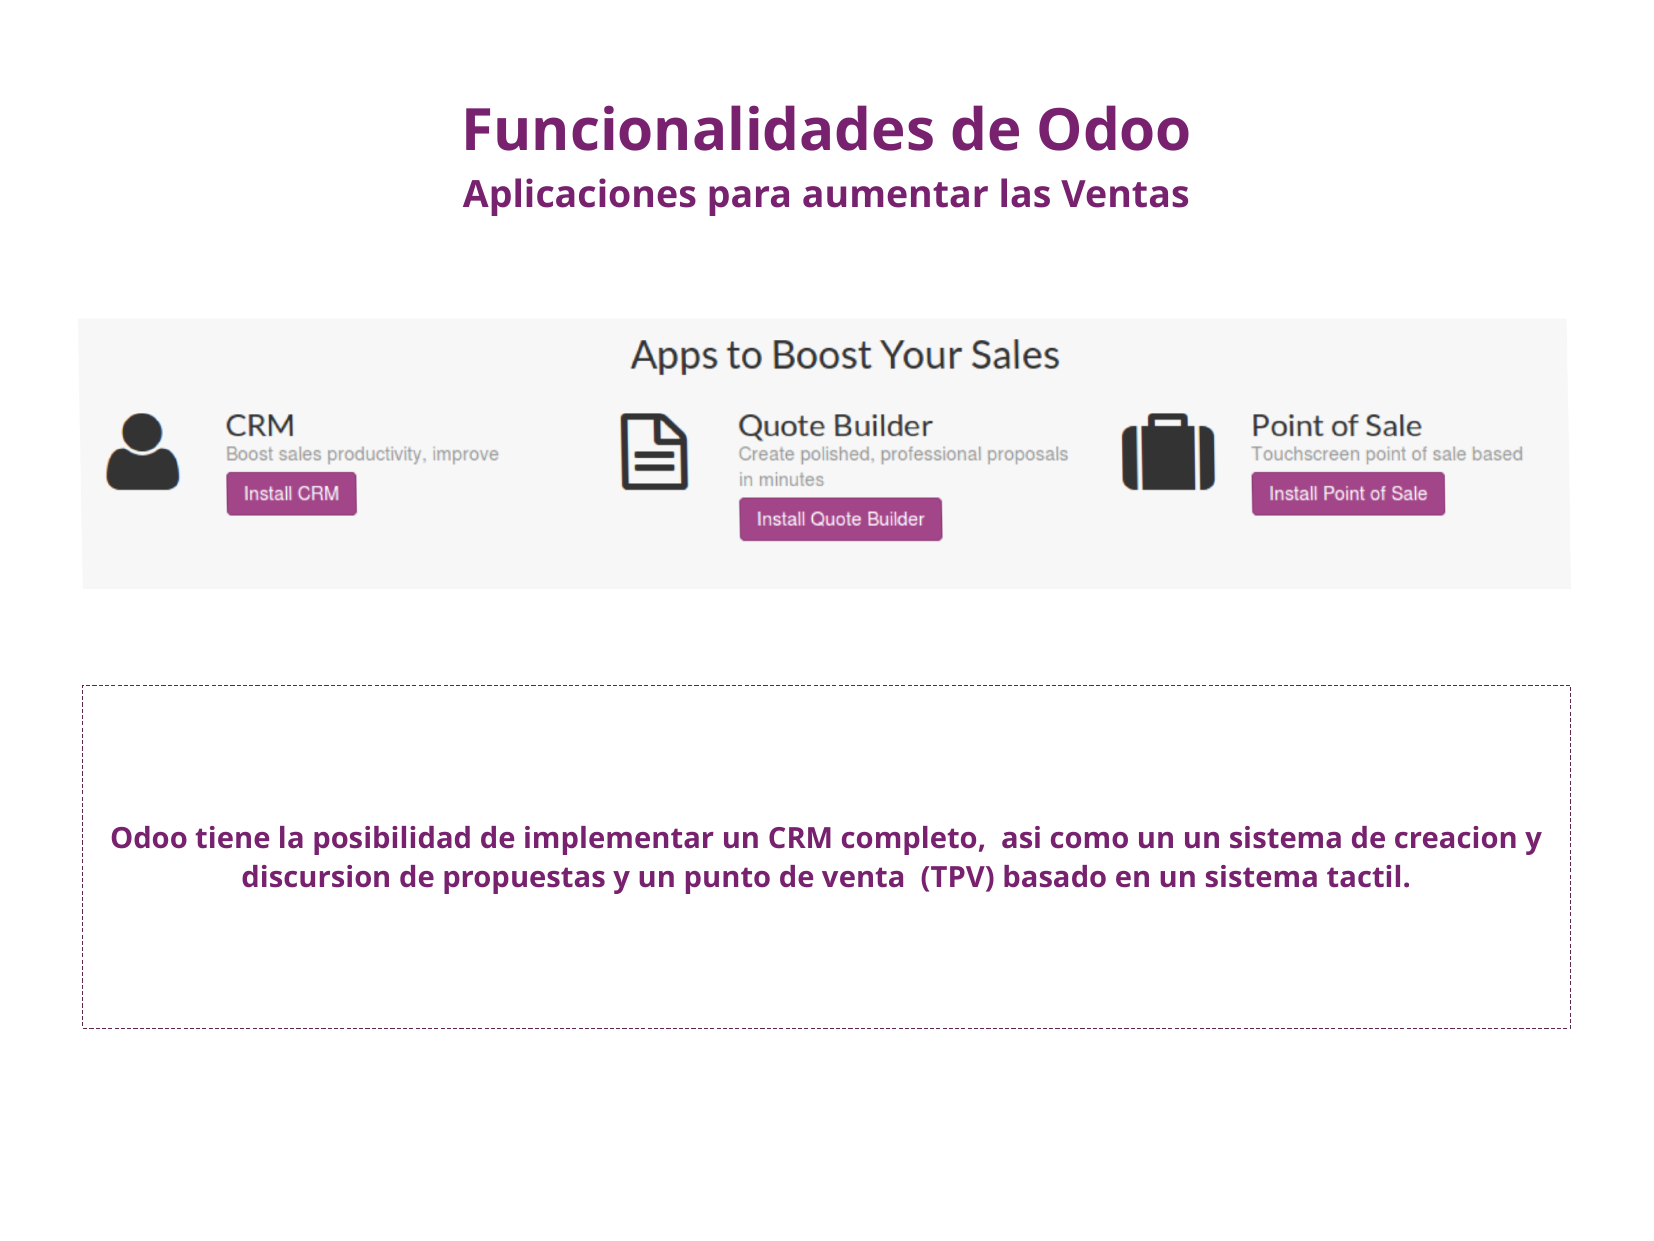

# Funcionalidades de Odoo Aplicaciones para aumentar las Ventas
Odoo tiene la posibilidad de implementar un CRM completo, asi como un un sistema de creacion y discursion de propuestas y un punto de venta (TPV) basado en un sistema tactil.